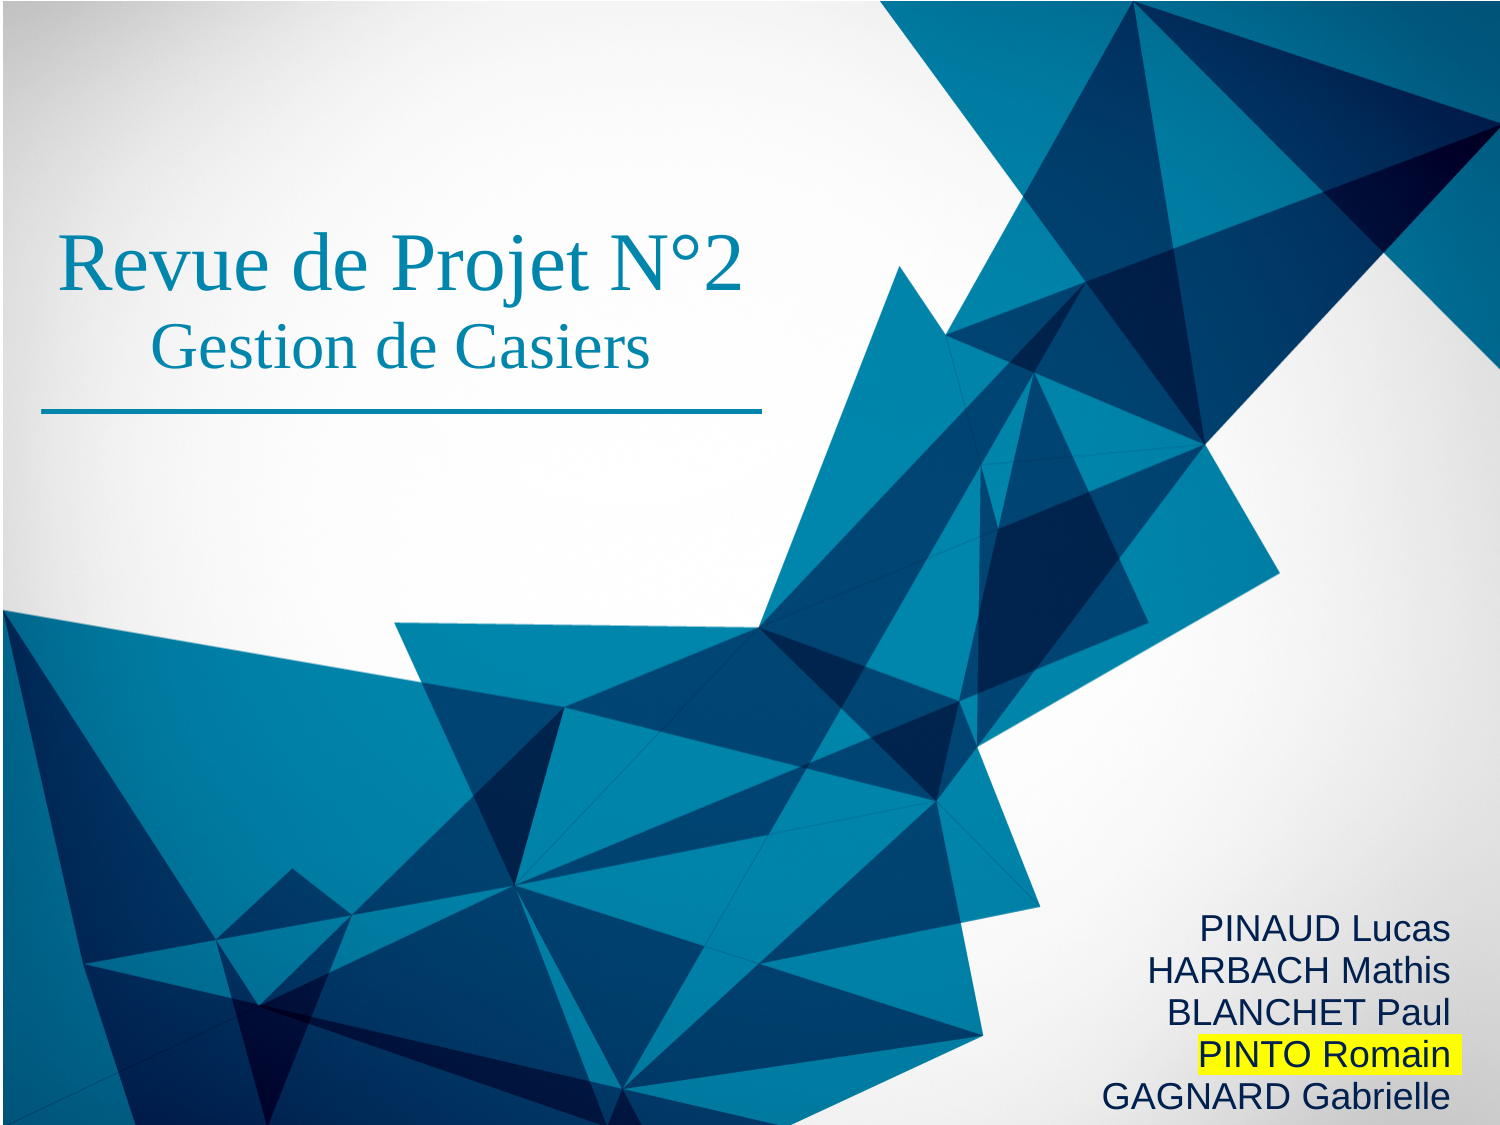

# Revue de Projet N°2 Gestion de Casiers
PINAUD Lucas
HARBACH Mathis
BLANCHET Paul
PINTO Romain
GAGNARD Gabrielle